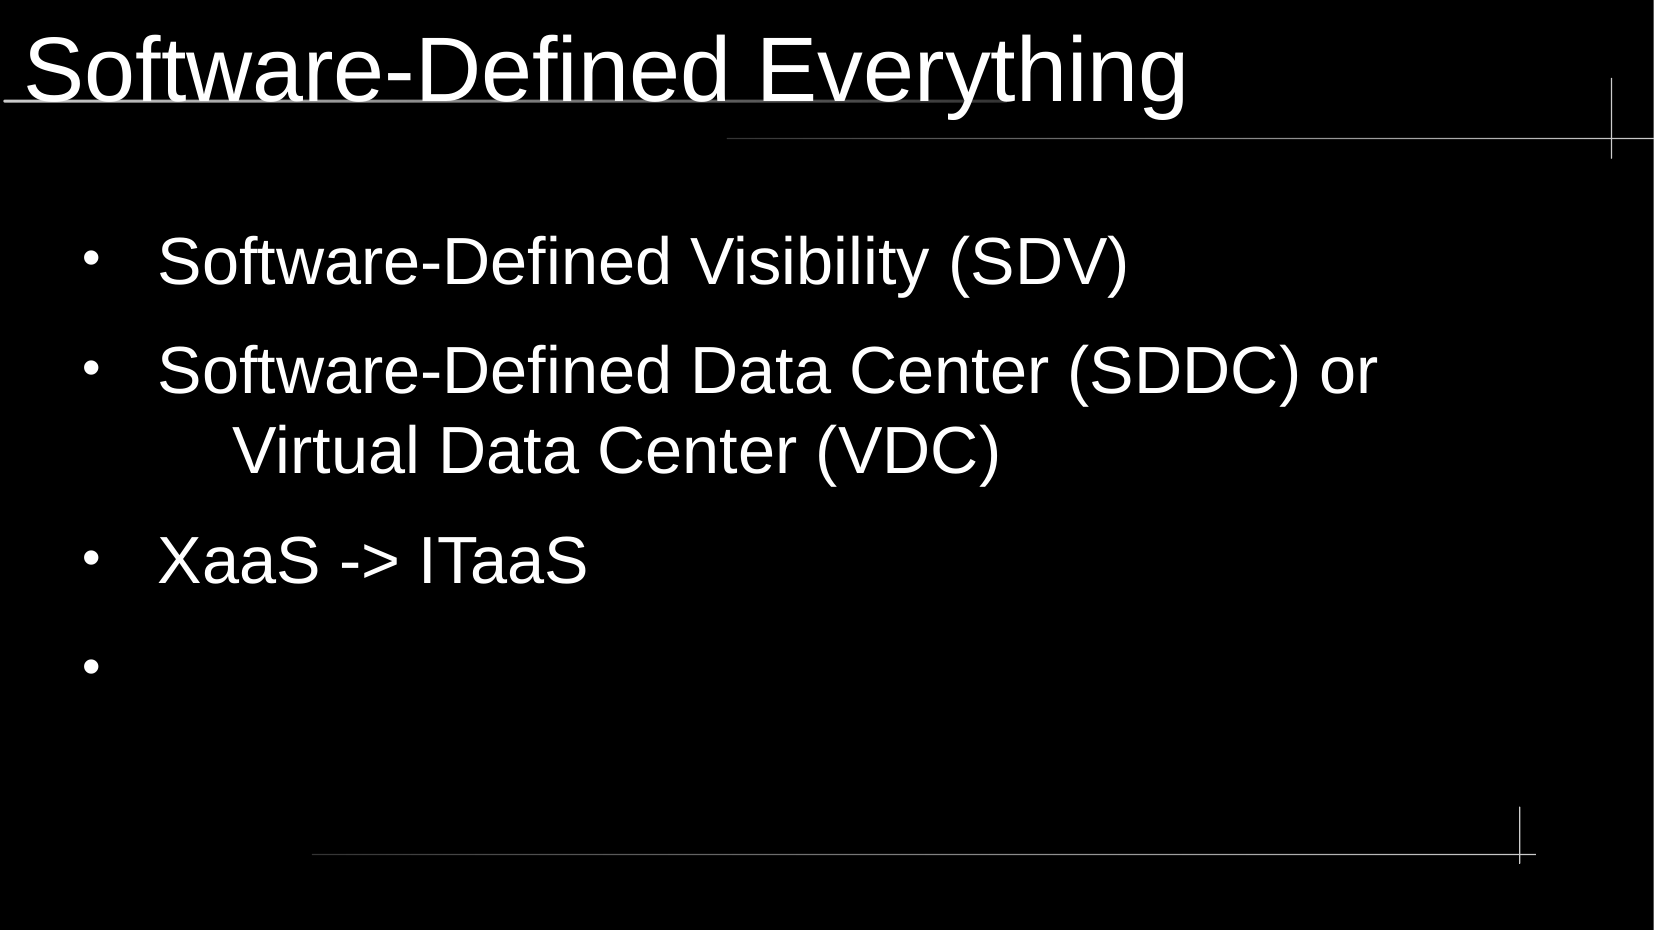

# Software-Defined Everything
Software-Defined Visibility (SDV)
Software-Defined Data Center (SDDC) or Virtual Data Center (VDC)
XaaS -> ITaaS